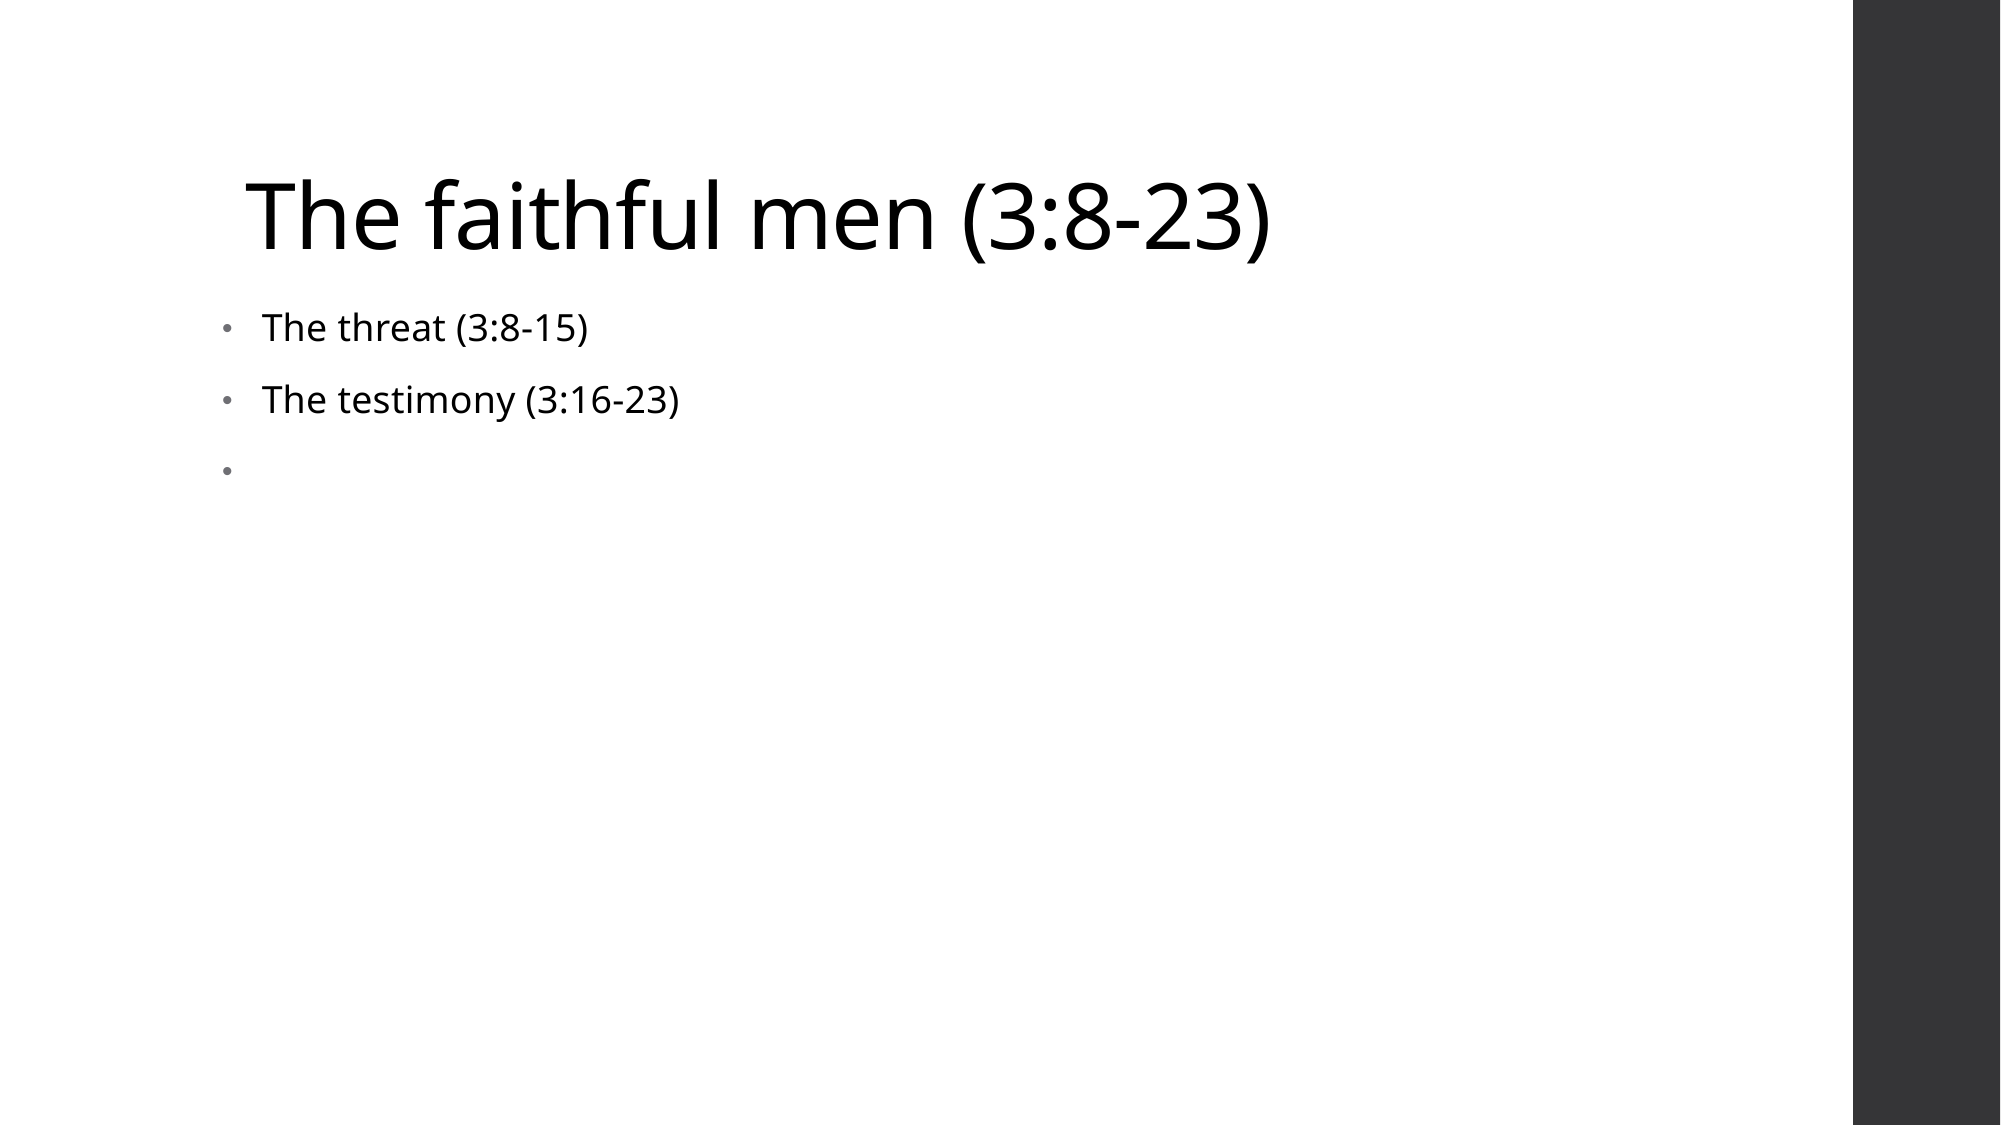

# The faithful men (3:8-23)
 The threat (3:8-15)
 The testimony (3:16-23)